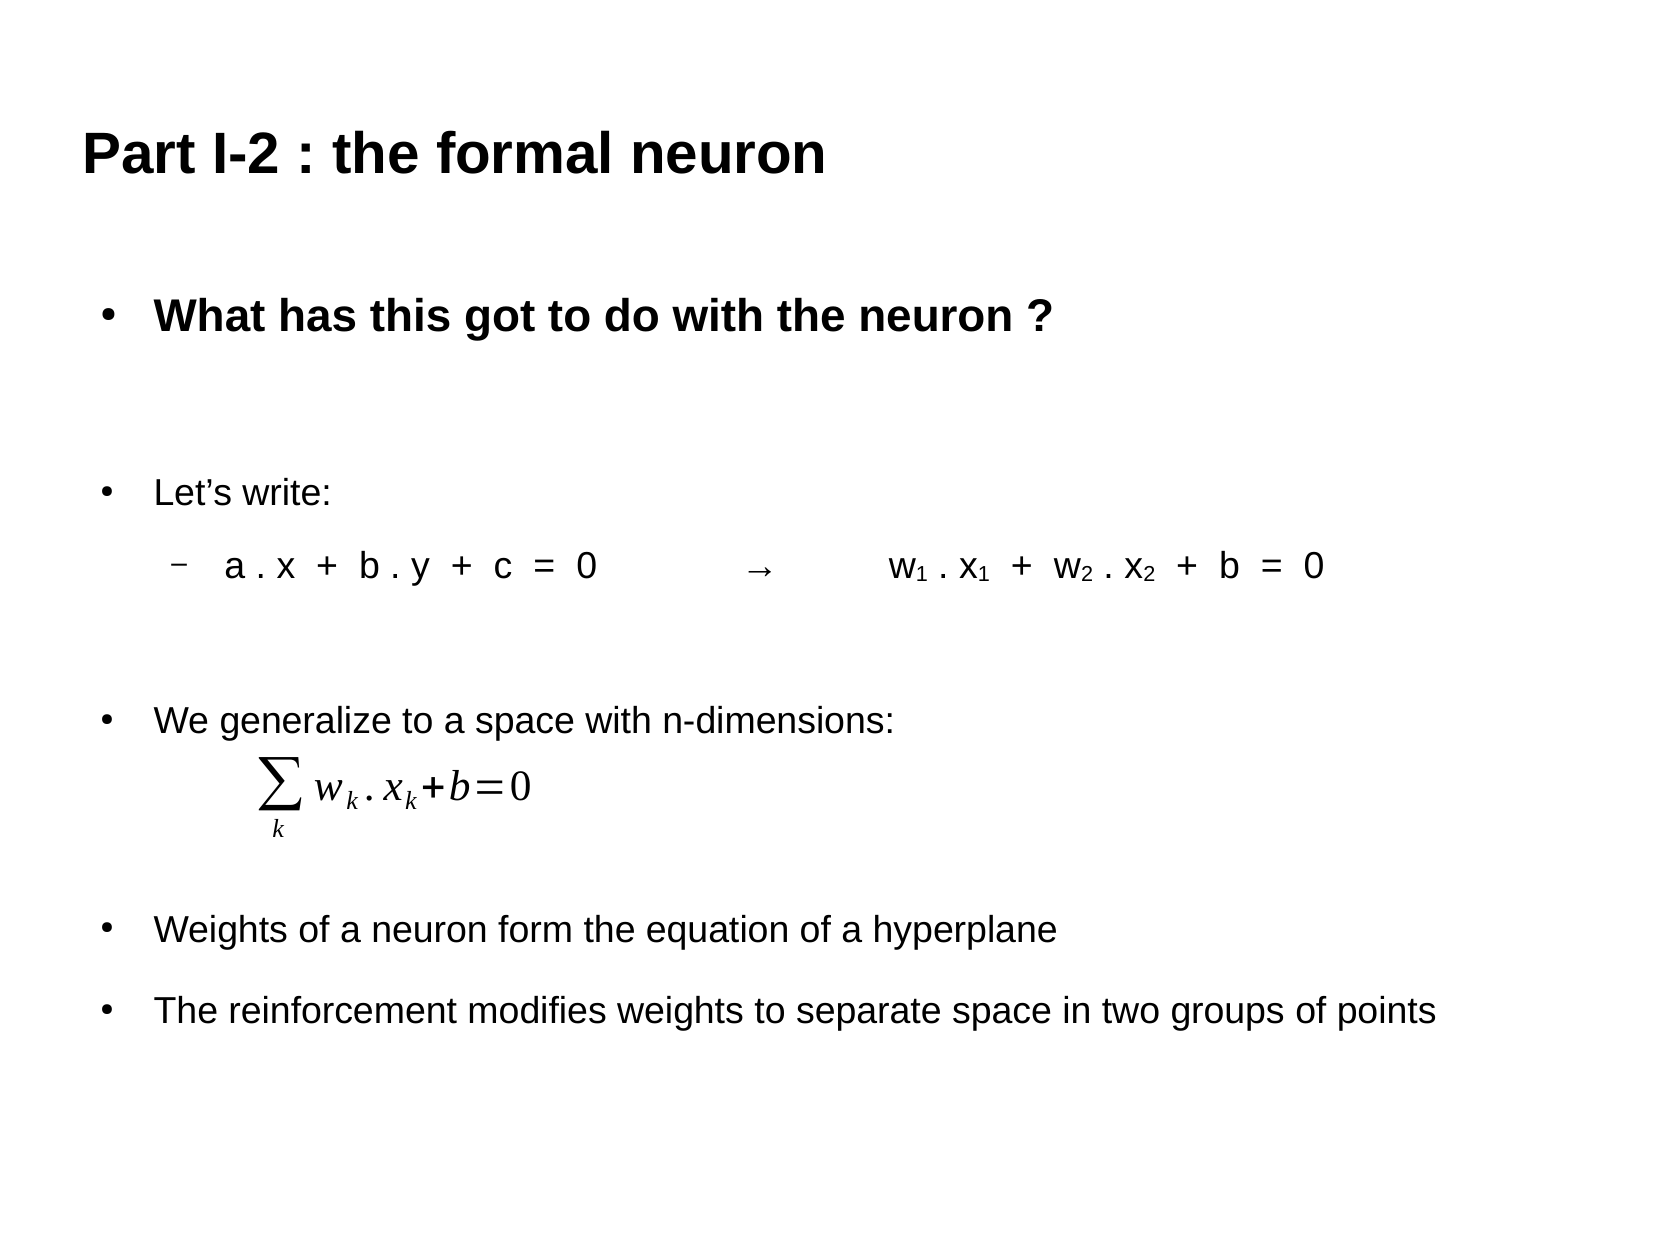

# Part I-2 : the formal neuron
What has this got to do with the neuron ?
Let’s write:
a . x + b . y + c = 0		→ 		w1 . x1 + w2 . x2 + b = 0
We generalize to a space with n-dimensions:
Weights of a neuron form the equation of a hyperplane
The reinforcement modifies weights to separate space in two groups of points